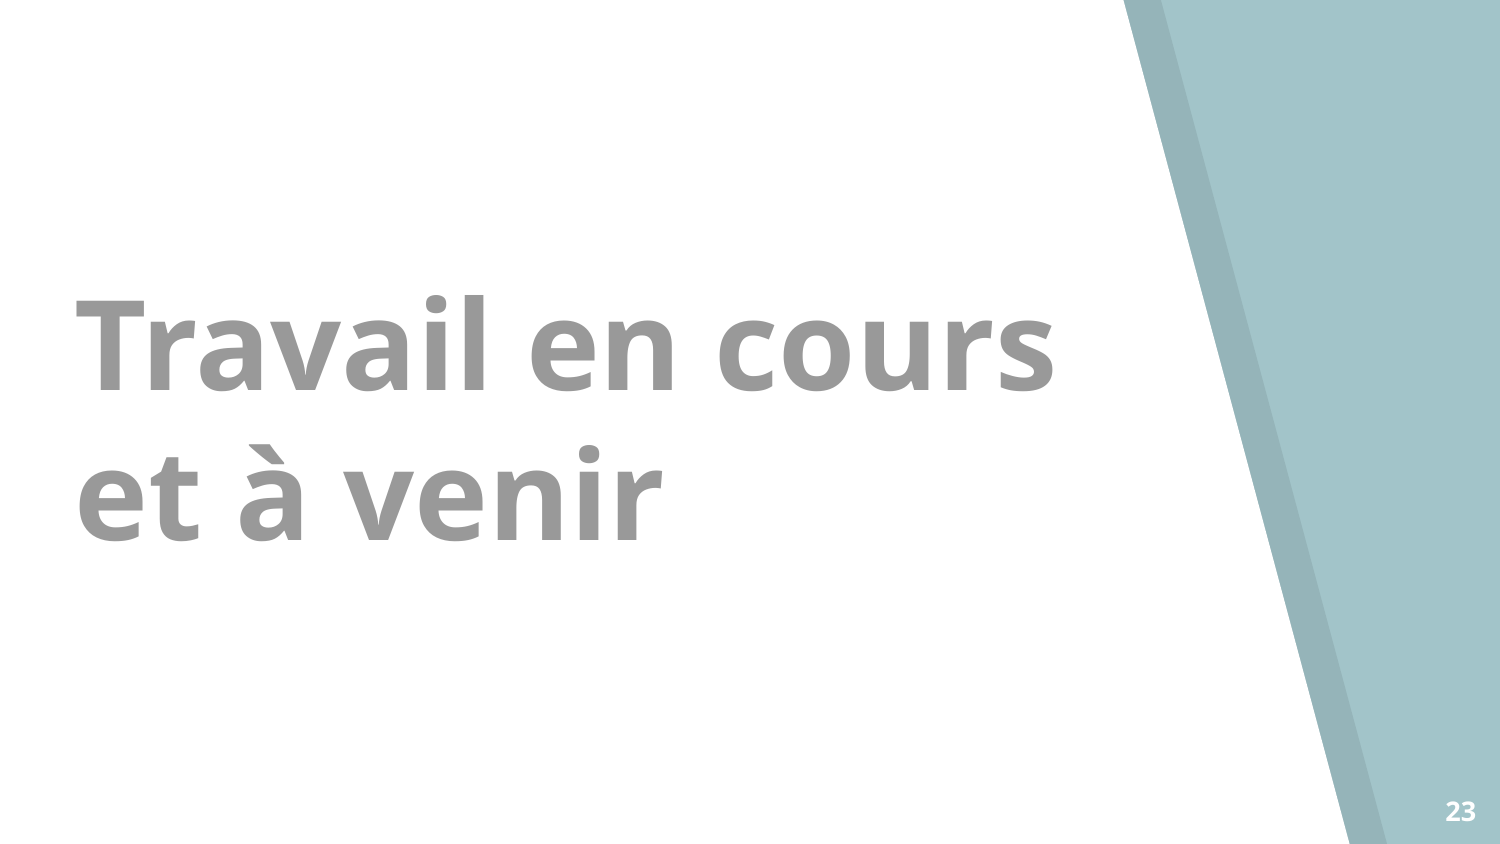

# Travail en cours et à venir
23